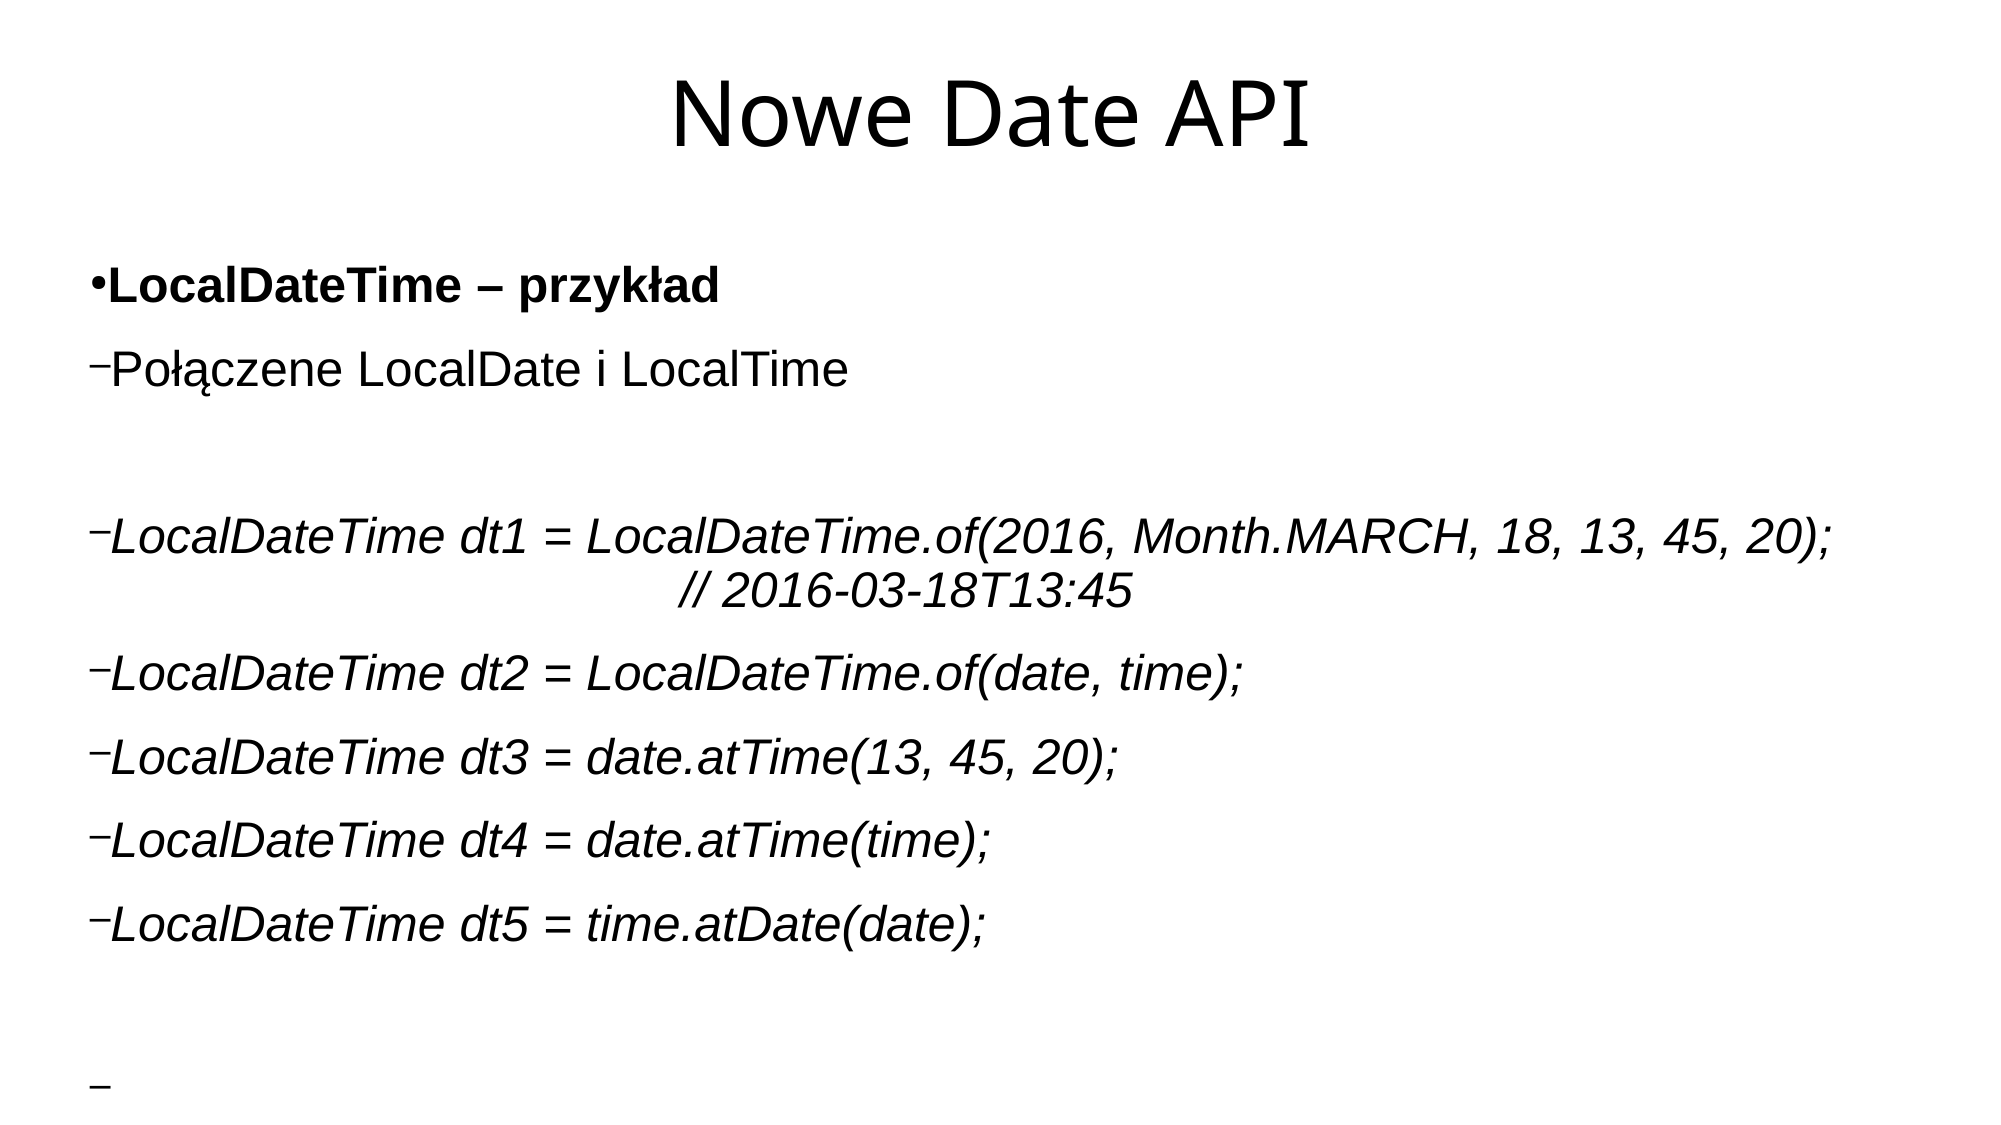

# Nowe Date API
LocalDateTime – przykład
Połączene LocalDate i LocalTime
LocalDateTime dt1 = LocalDateTime.of(2016, Month.MARCH, 18, 13, 45, 20); 									// 2016-03-18T13:45
LocalDateTime dt2 = LocalDateTime.of(date, time);
LocalDateTime dt3 = date.atTime(13, 45, 20);
LocalDateTime dt4 = date.atTime(time);
LocalDateTime dt5 = time.atDate(date);